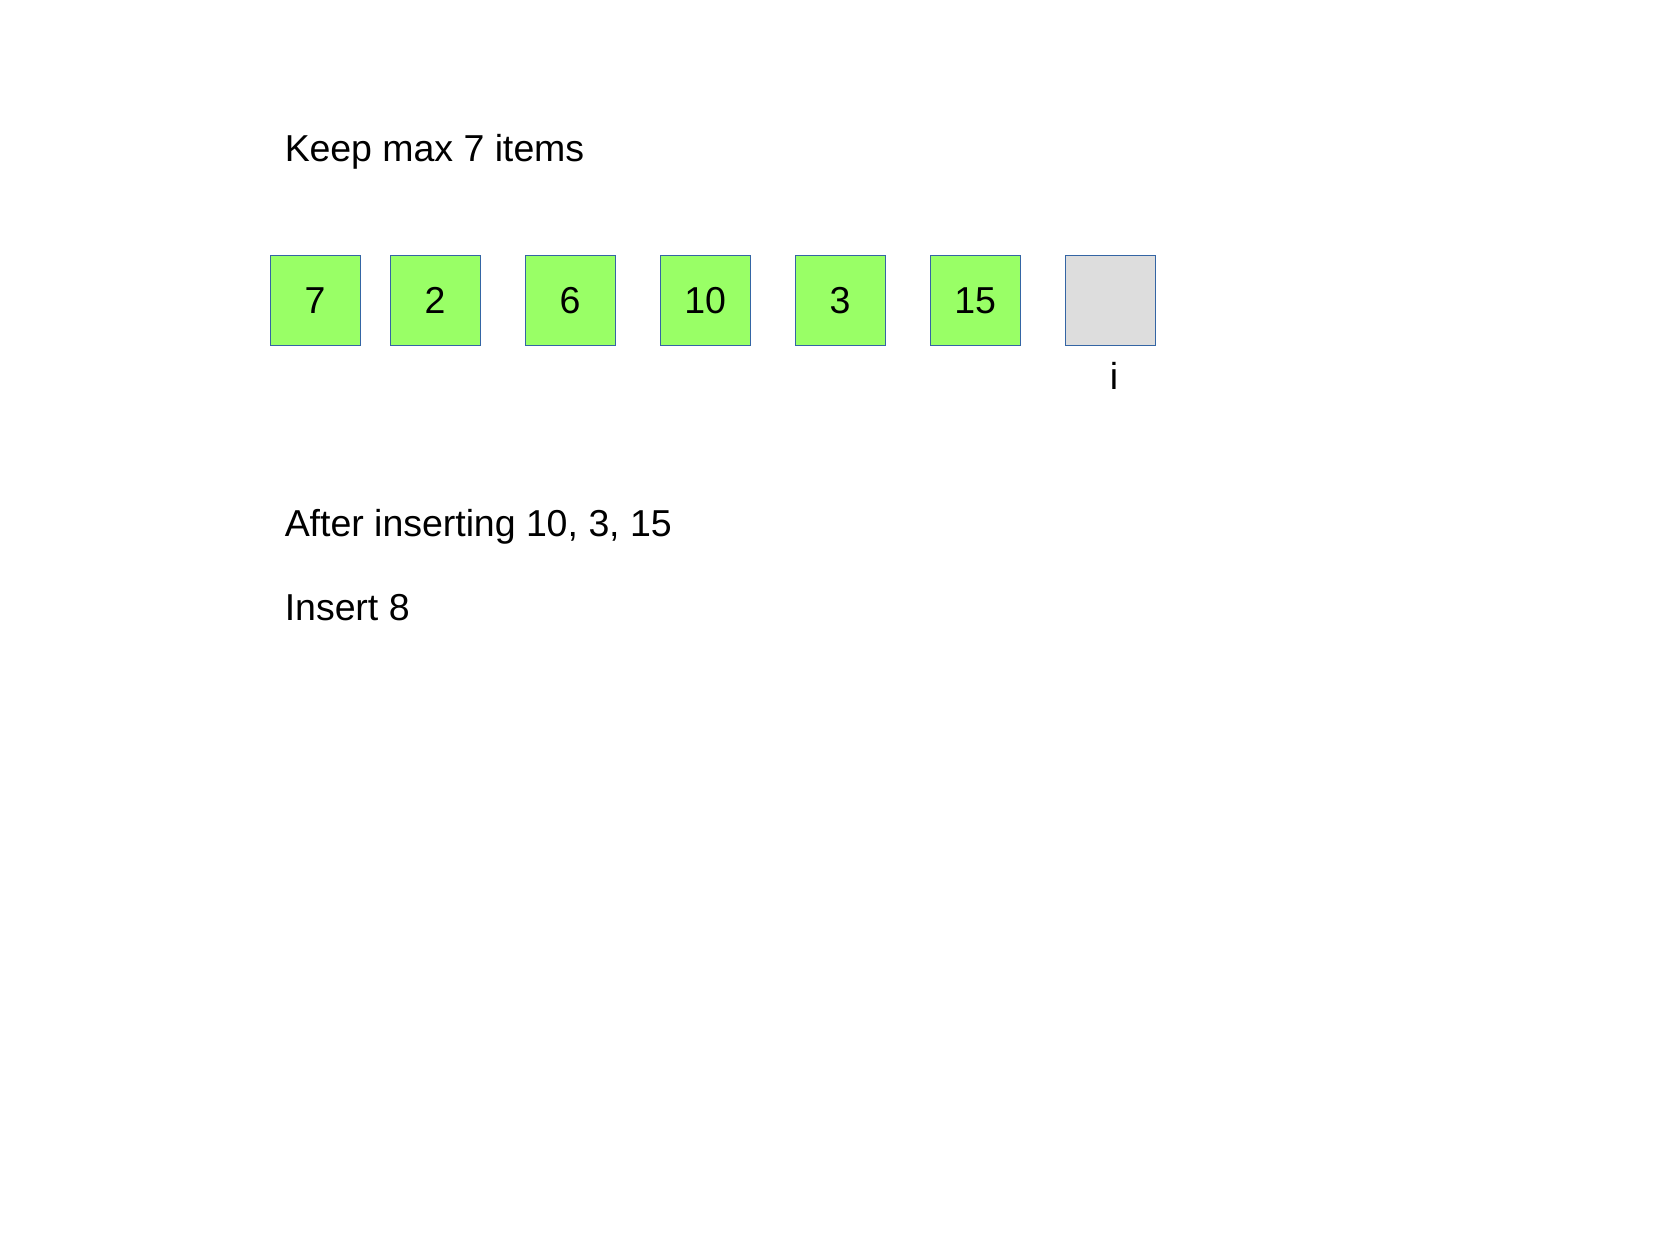

Keep max 7 items
7
2
6
10
3
15
i
After inserting 10, 3, 15
Insert 8